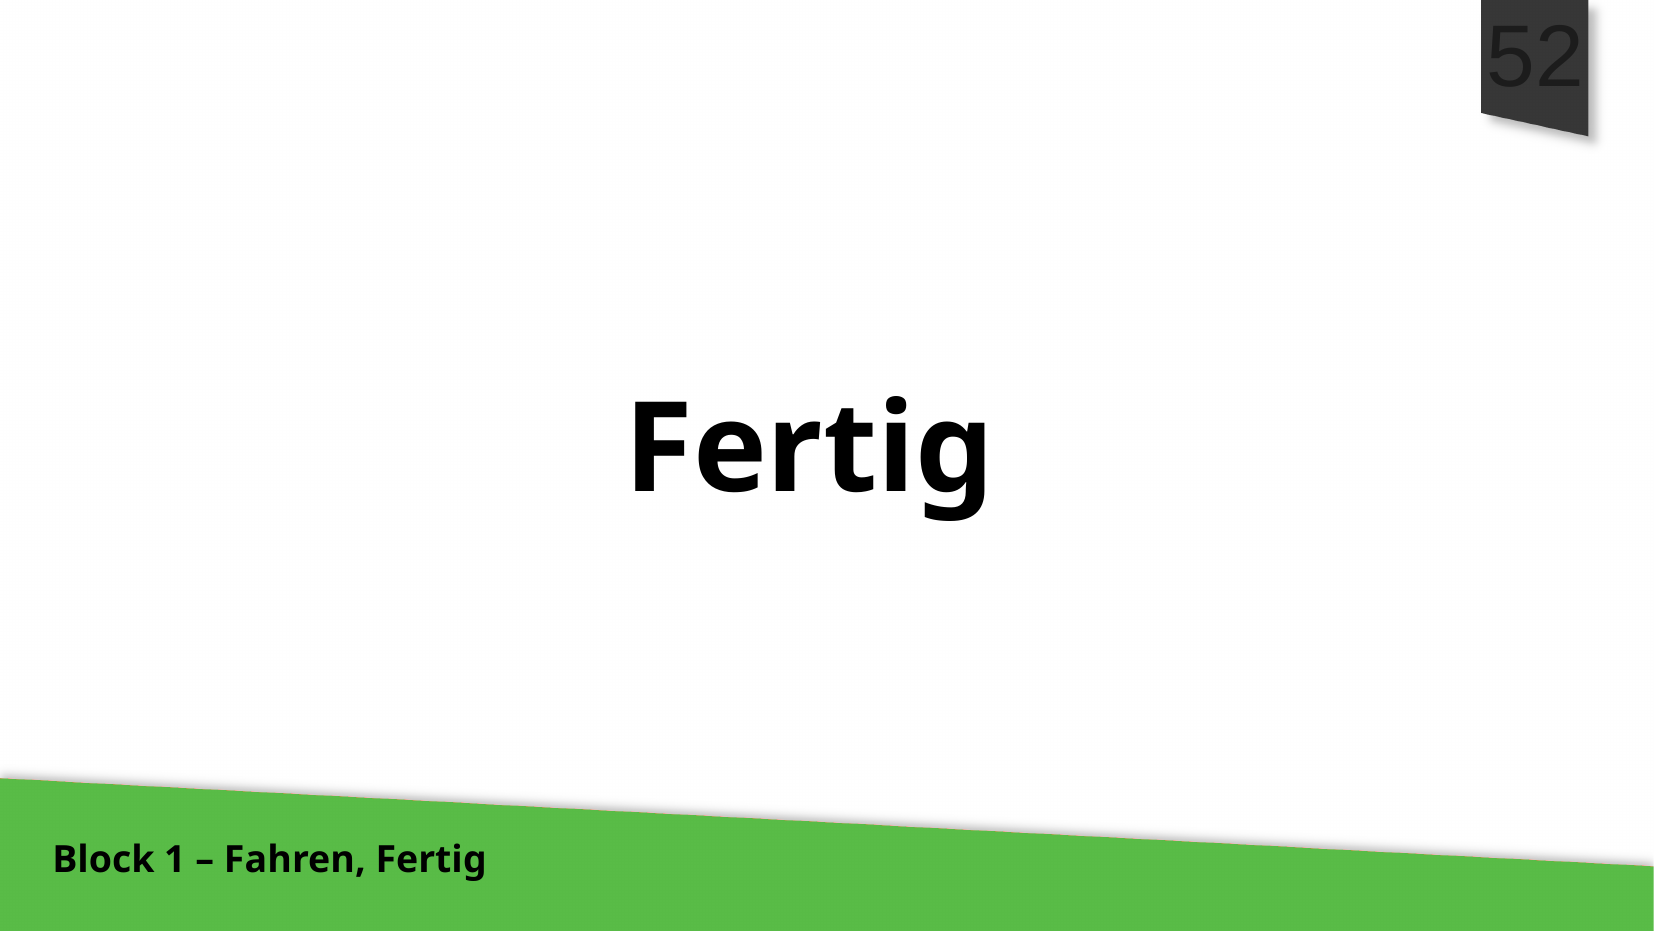

# Fertig
Block 1 – Fahren, Fertig